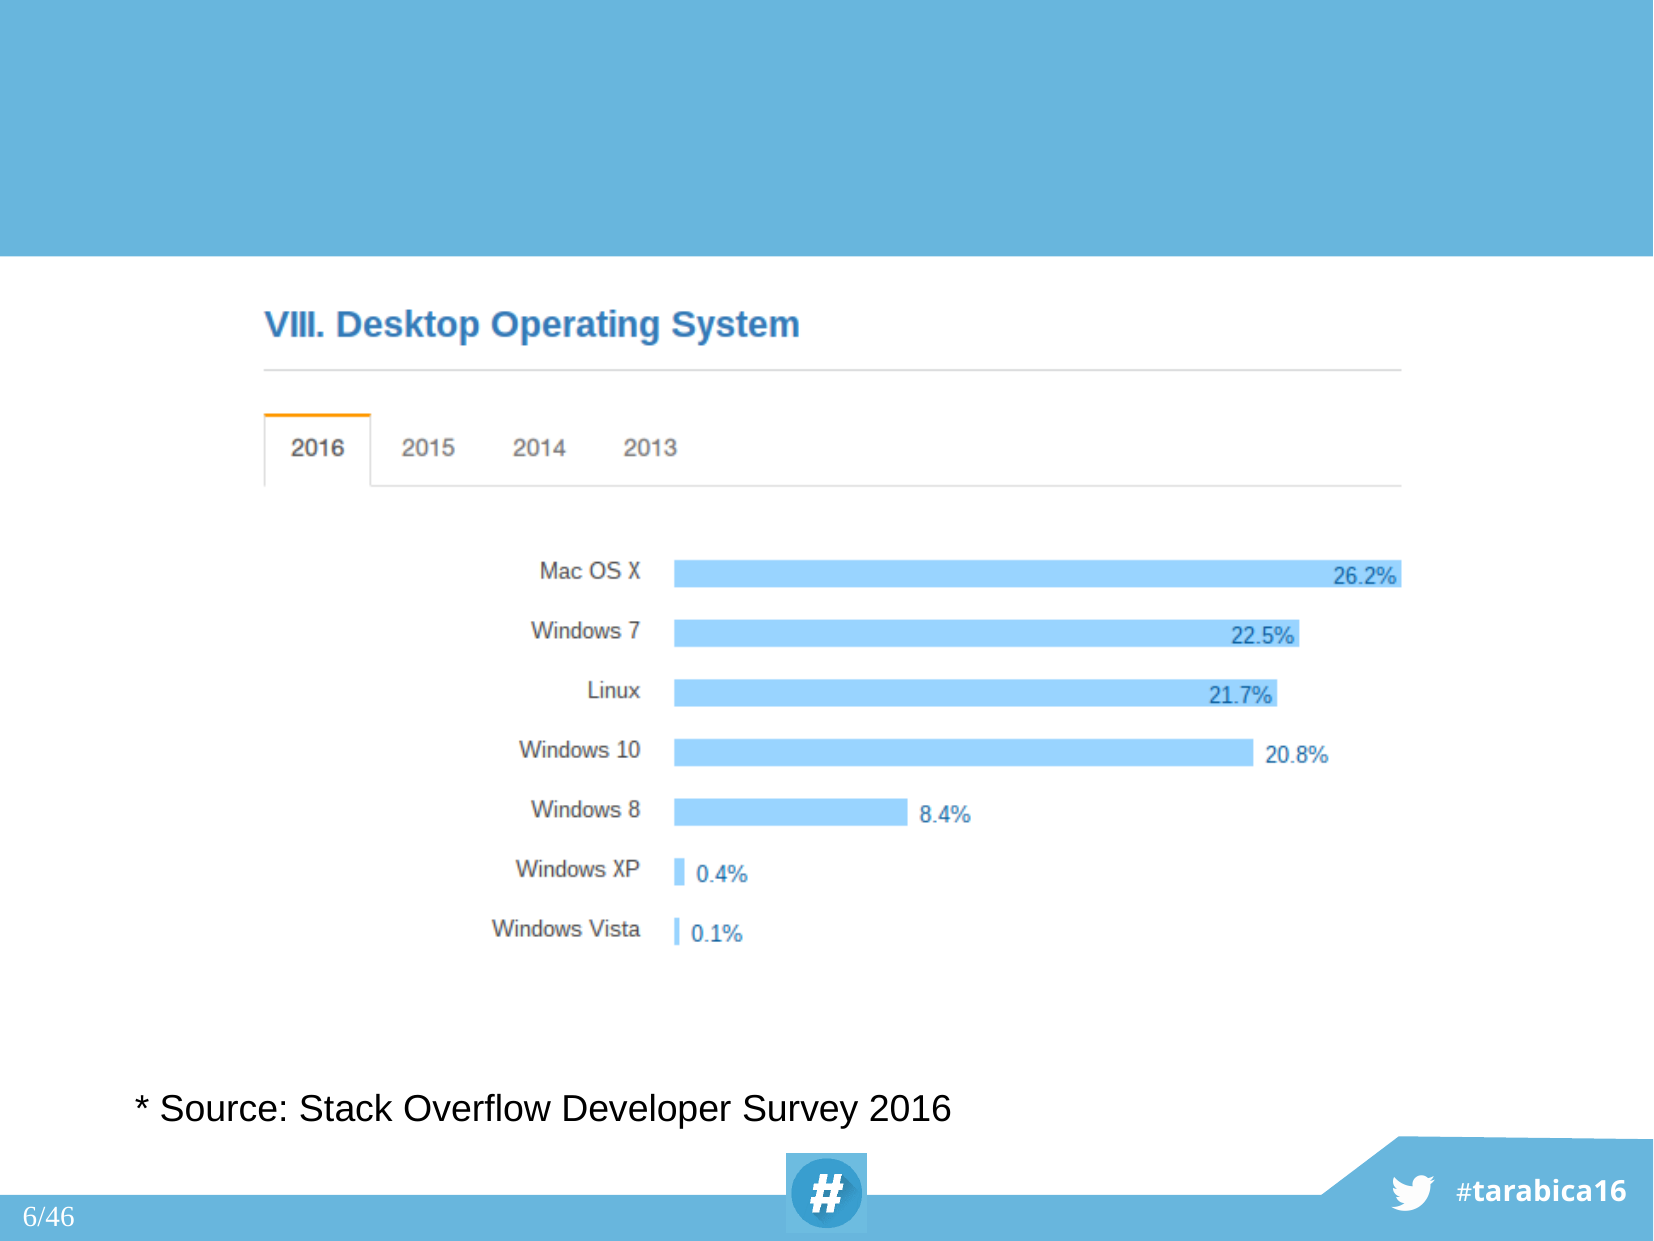

* Source: Stack Overflow Developer Survey 2016
6